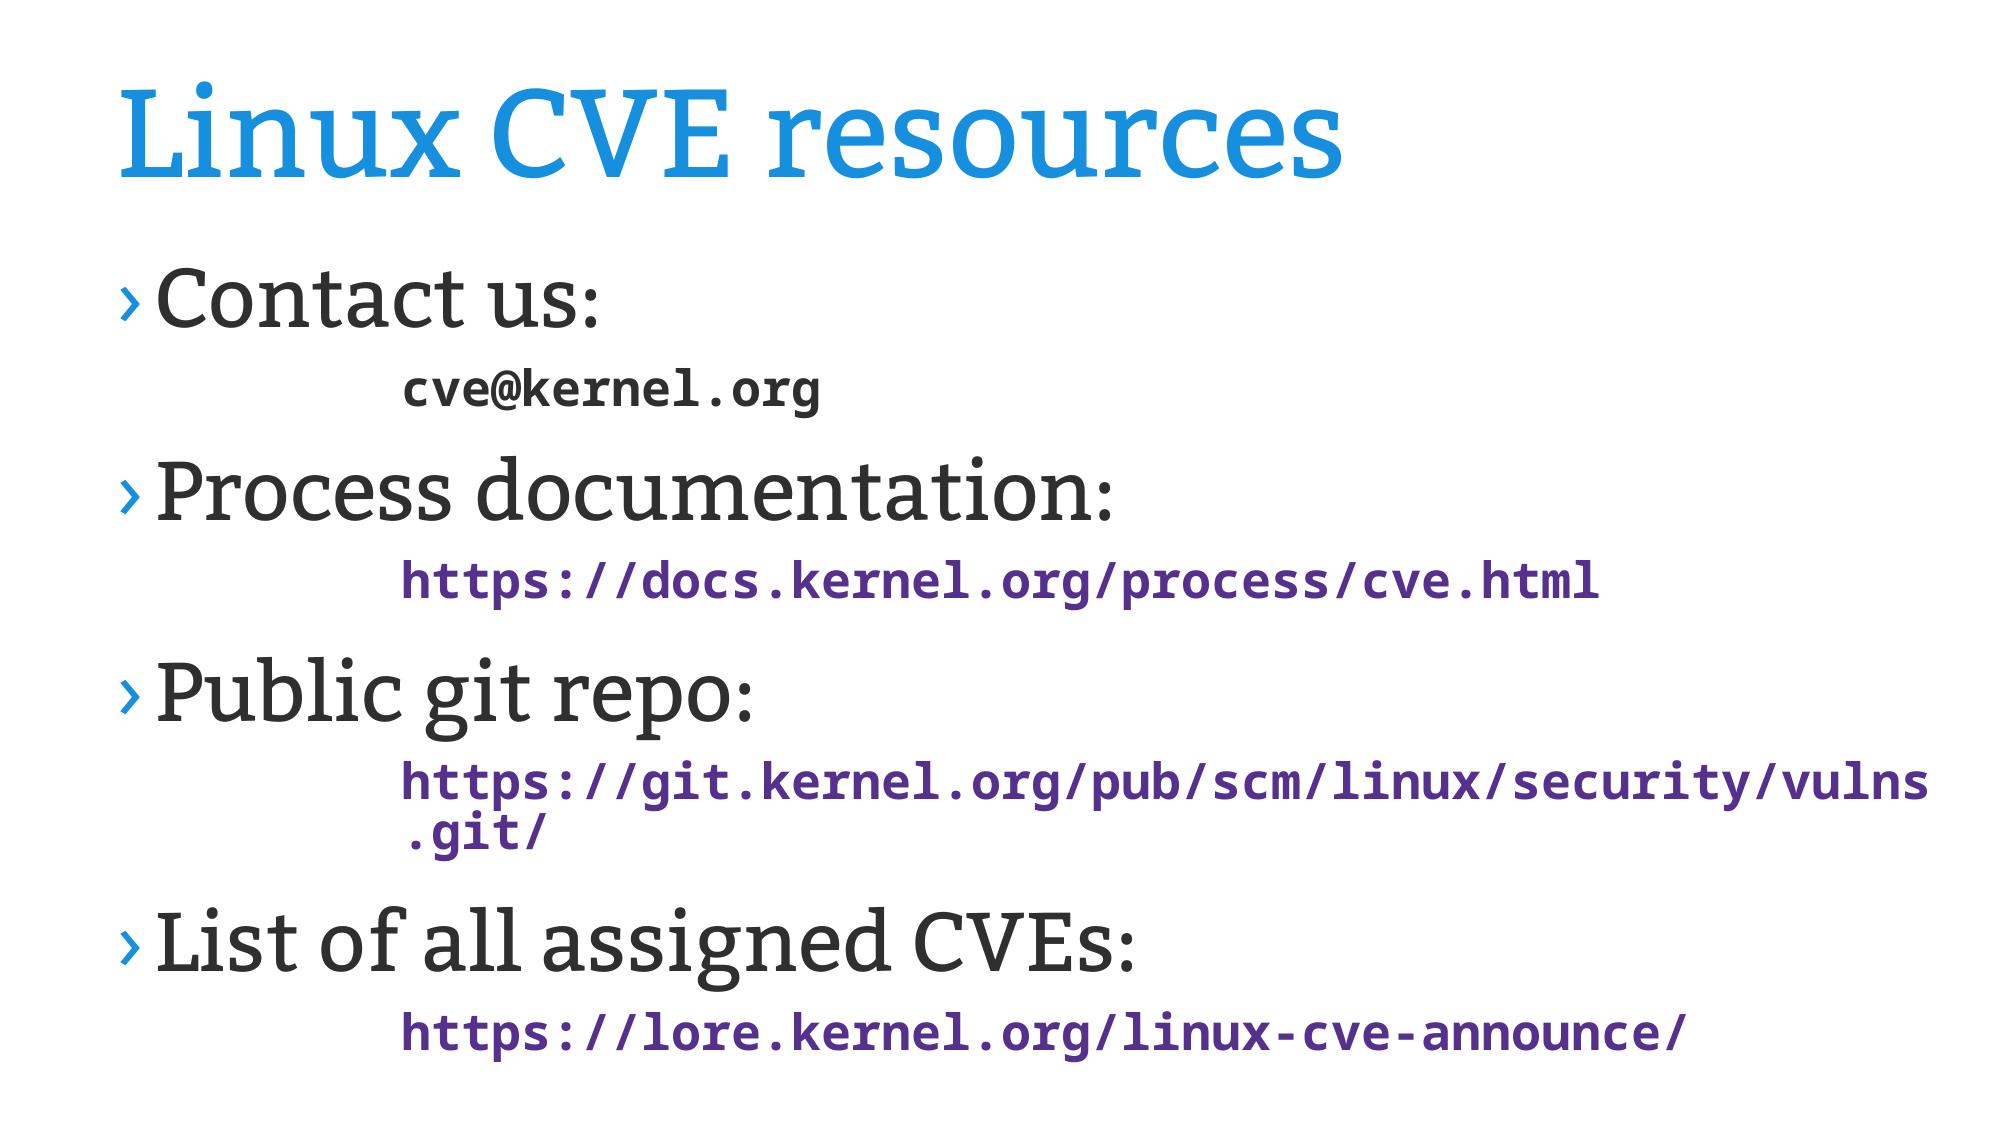

# Linux CVE resources
Contact us:
cve@kernel.org
Process documentation:
https://docs.kernel.org/process/cve.html
Public git repo:
https://git.kernel.org/pub/scm/linux/security/vulns.git/
List of all assigned CVEs:
https://lore.kernel.org/linux-cve-announce/